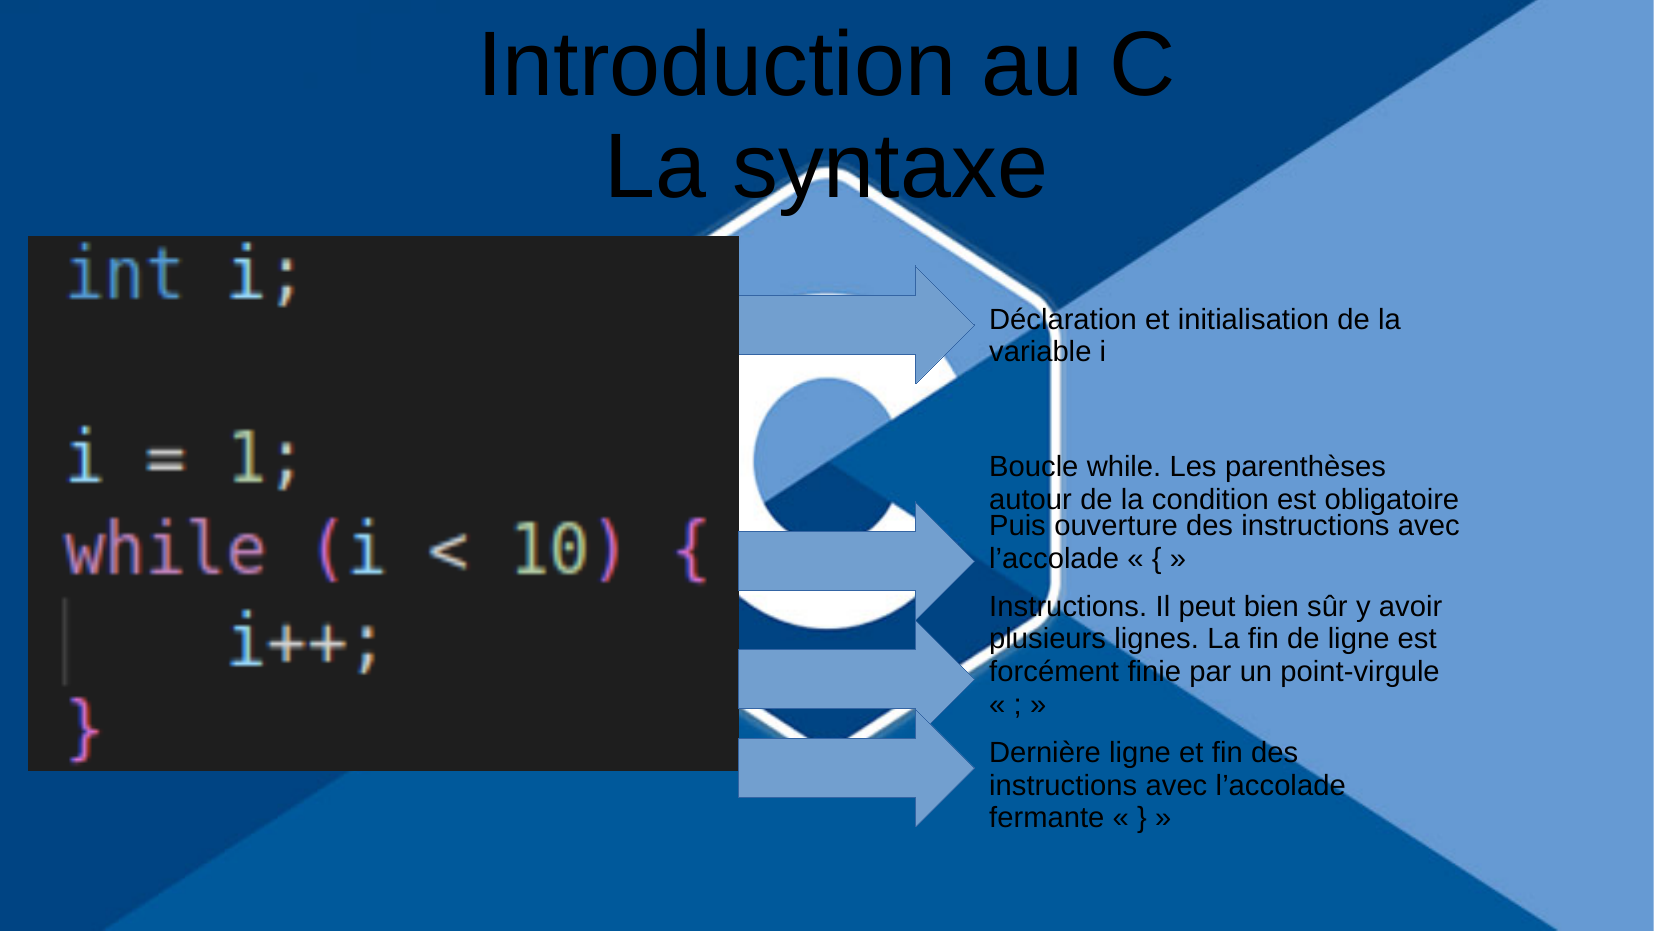

# Introduction au C La syntaxe
Déclaration et initialisation de la variable i
Boucle while. Les parenthèses autour de la condition est obligatoire
Puis ouverture des instructions avec l’accolade « { »
Instructions. Il peut bien sûr y avoir plusieurs lignes. La fin de ligne est forcément finie par un point-virgule « ; »
Dernière ligne et fin des instructions avec l’accolade fermante « } »